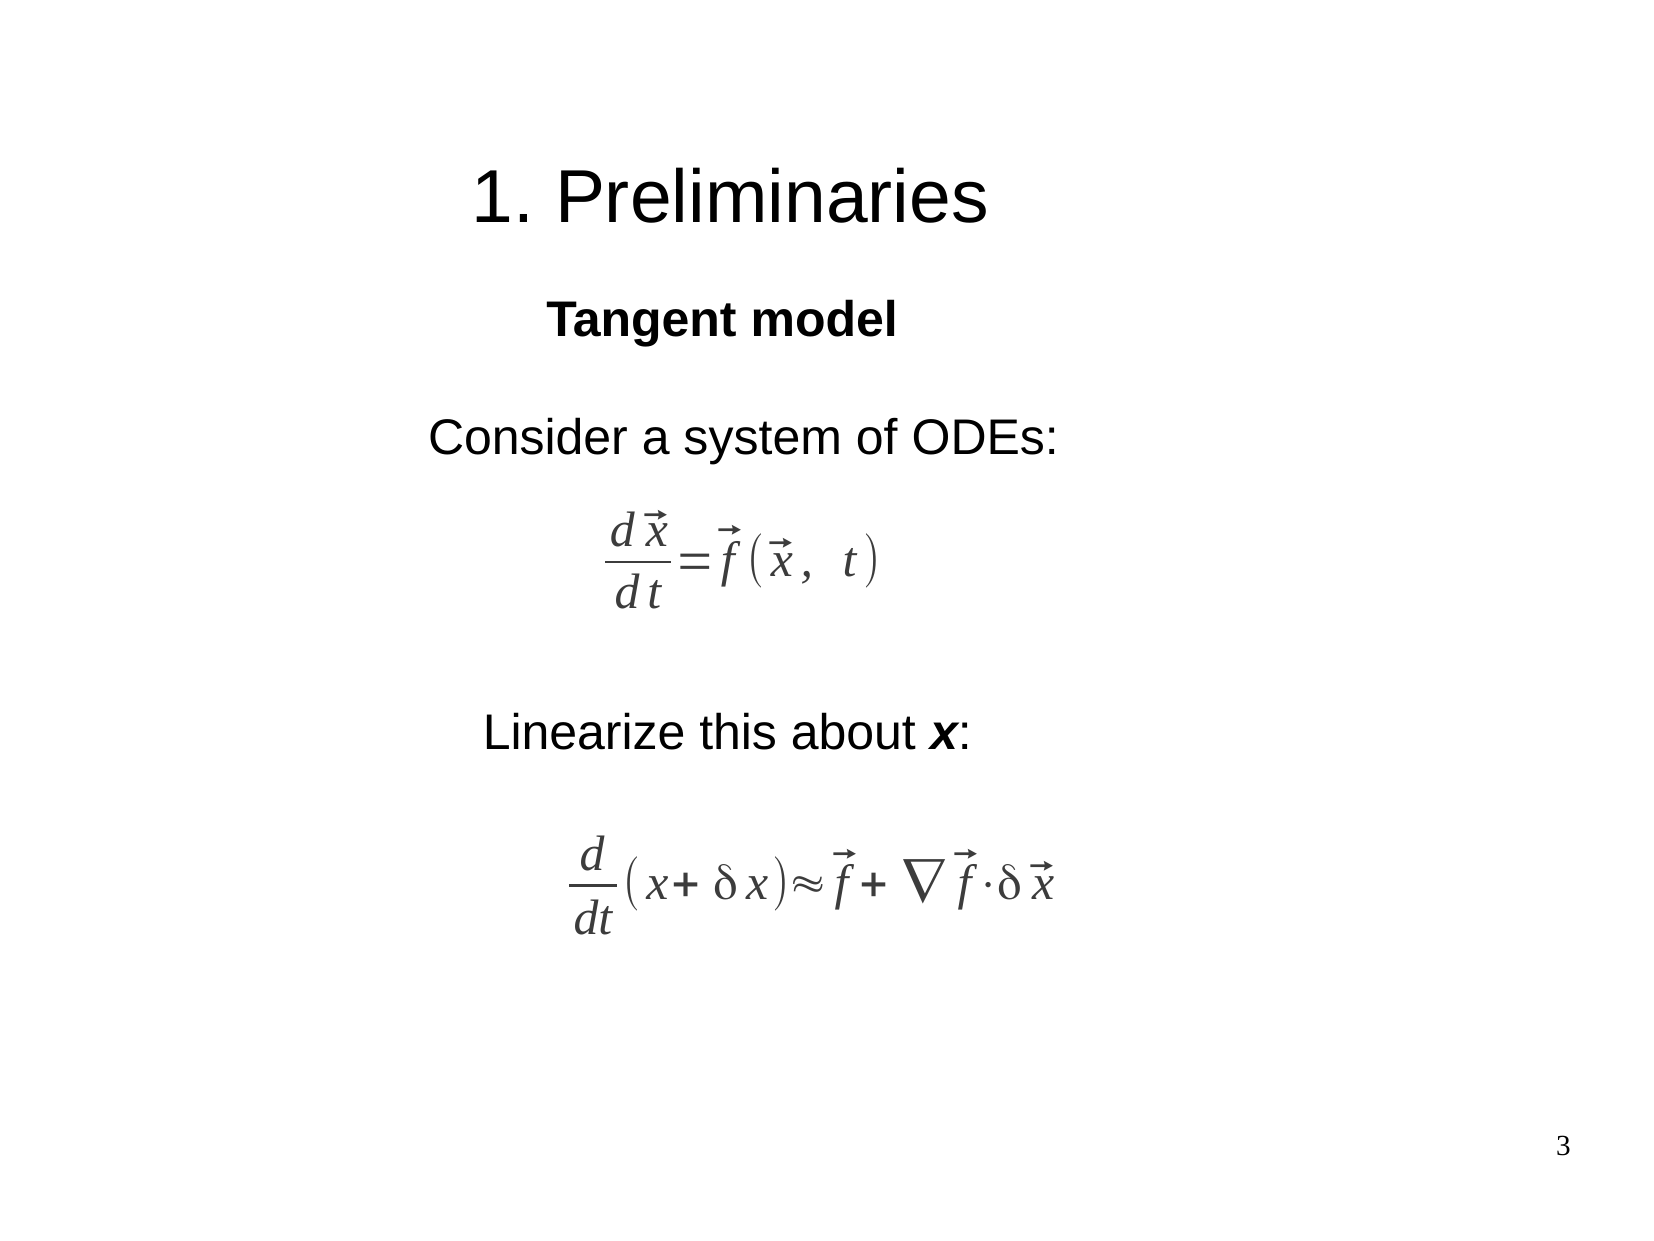

1. Preliminaries
Tangent model
Consider a system of ODEs:
Linearize this about x:
3